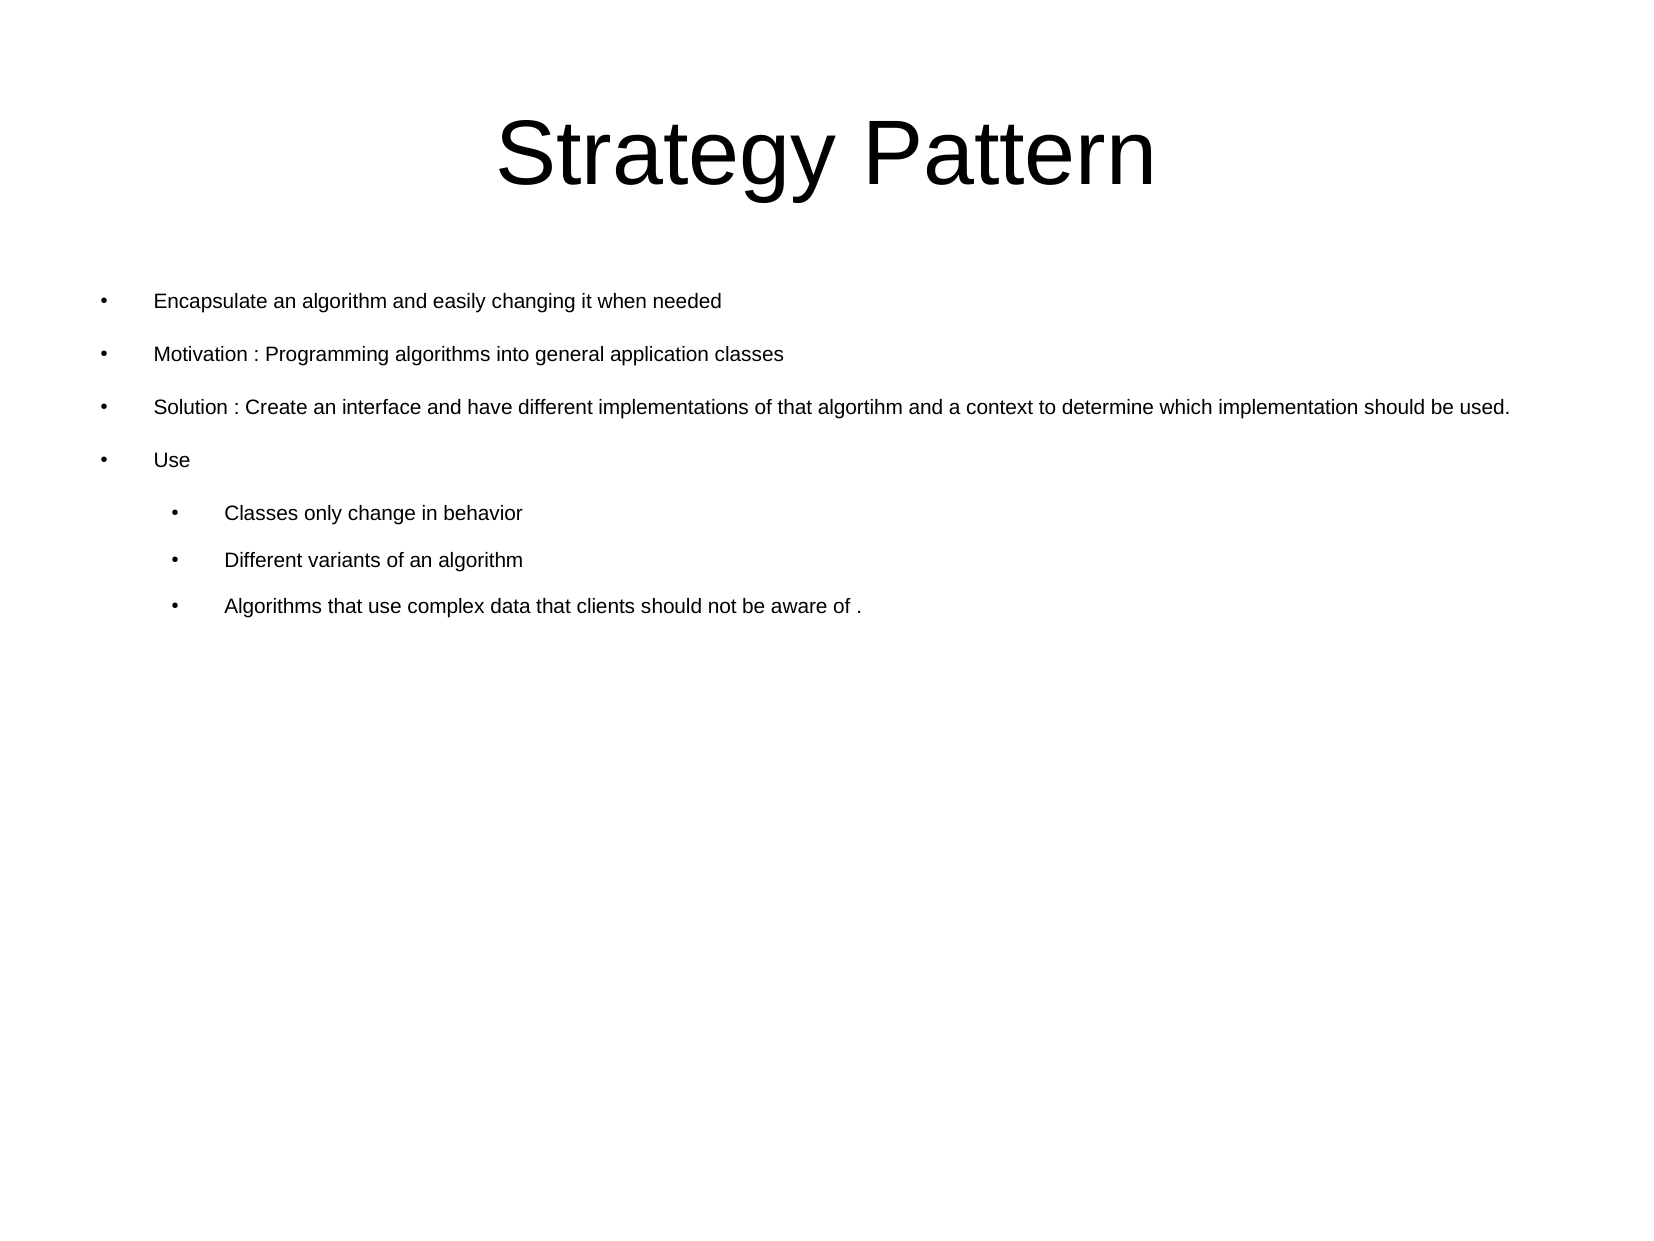

# Strategy Pattern
Encapsulate an algorithm and easily changing it when needed
Motivation : Programming algorithms into general application classes
Solution : Create an interface and have different implementations of that algortihm and a context to determine which implementation should be used.
Use
Classes only change in behavior
Different variants of an algorithm
Algorithms that use complex data that clients should not be aware of .